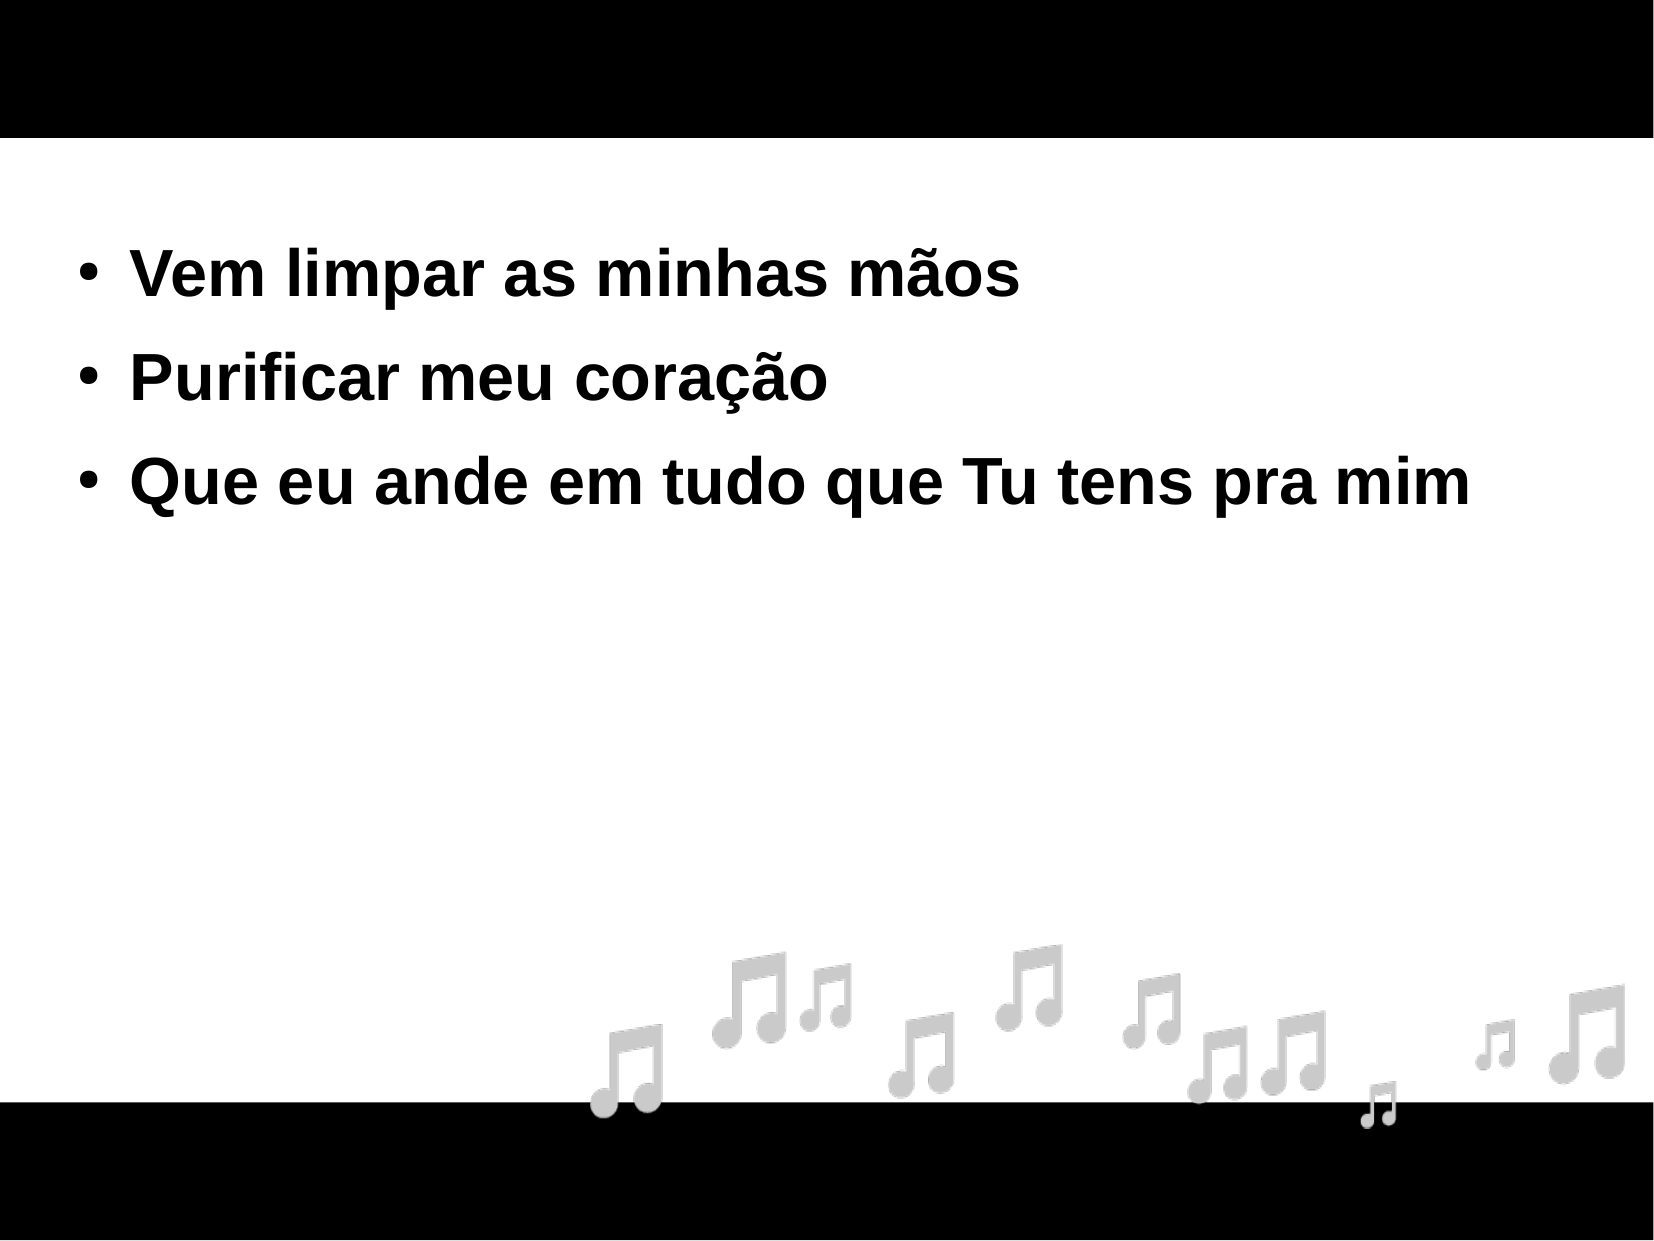

# Vem limpar as minhas mãos
Purificar meu coração
Que eu ande em tudo que Tu tens pra mim